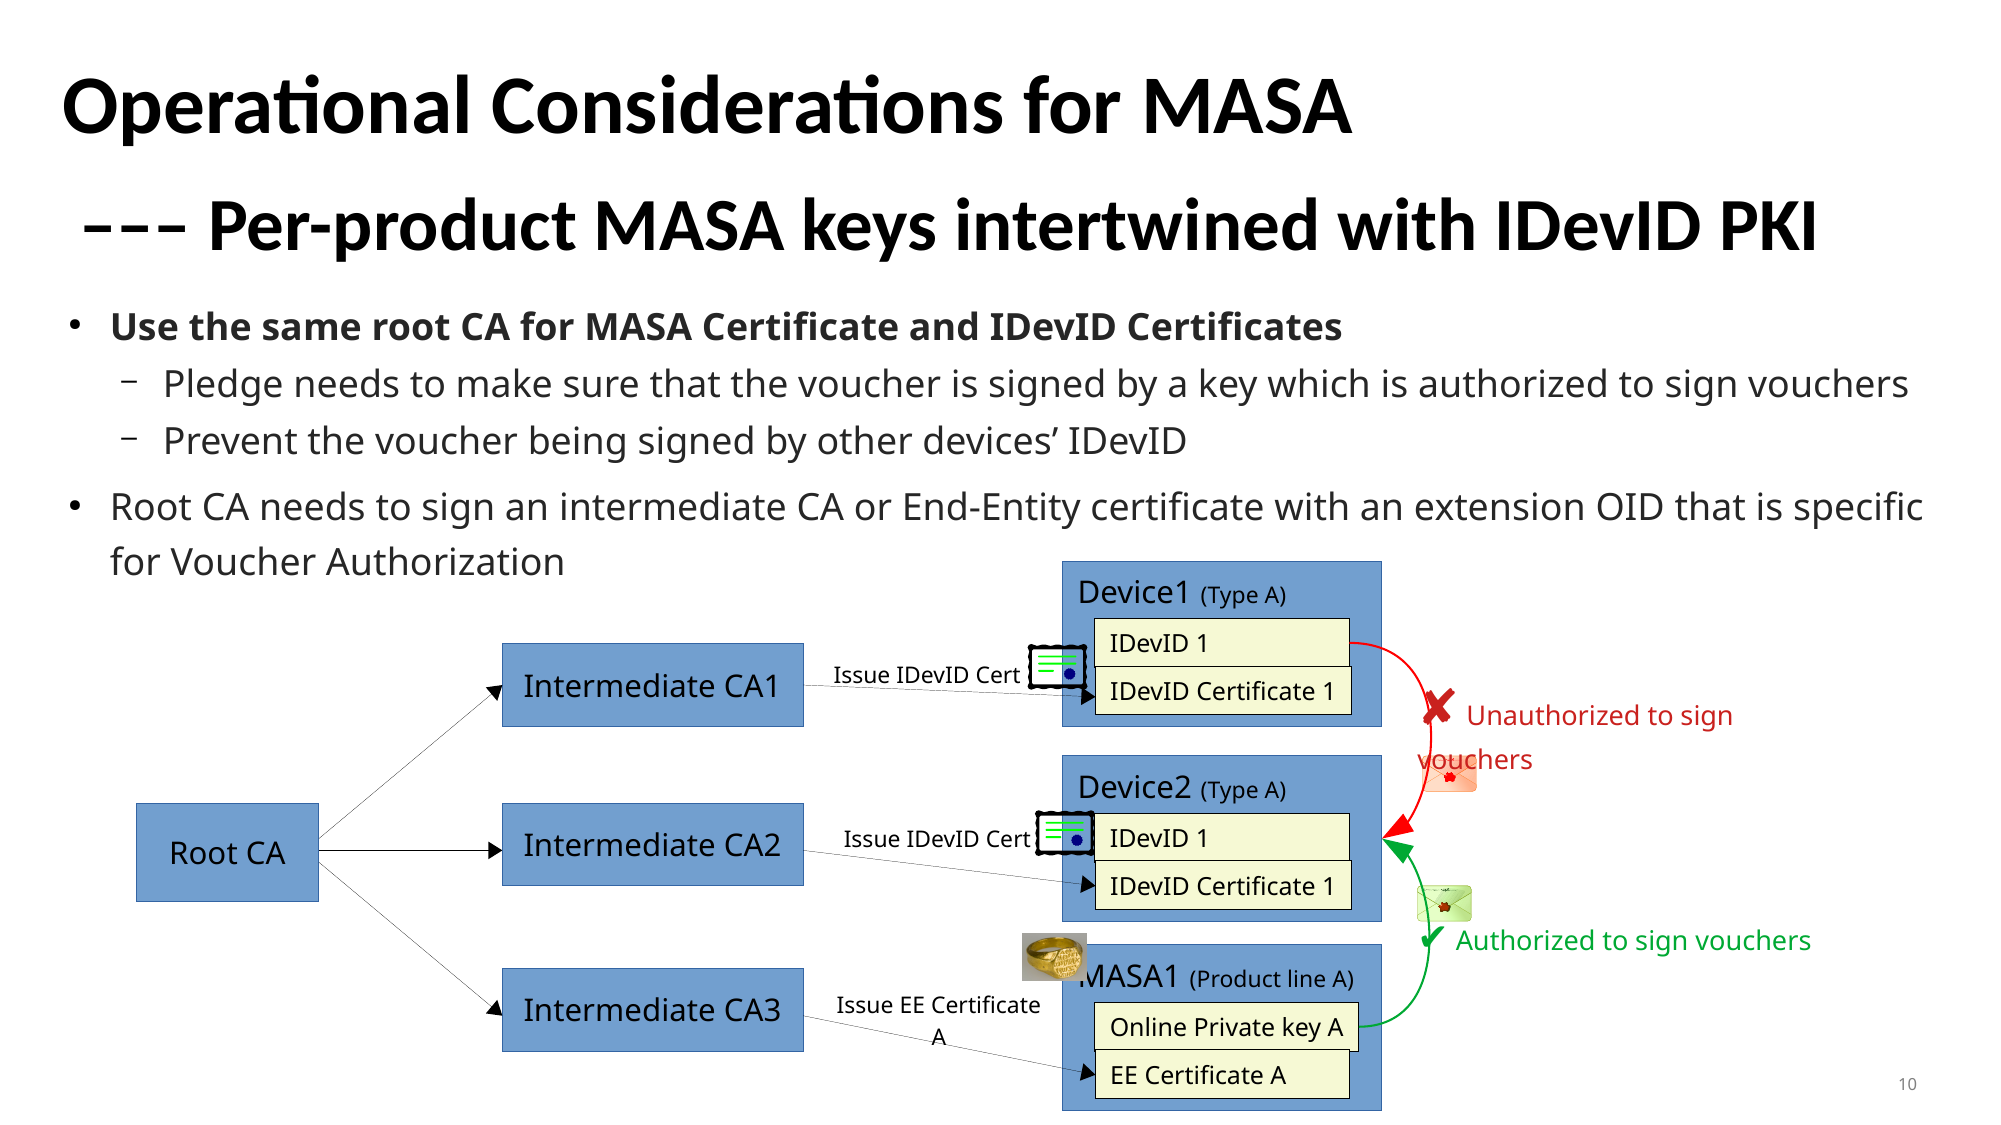

# Operational Considerations for MASA
 ––– Per-product MASA keys intertwined with IDevID PKI
Use the same root CA for MASA Certificate and IDevID Certificates
Pledge needs to make sure that the voucher is signed by a key which is authorized to sign vouchers
Prevent the voucher being signed by other devices’ IDevID
Root CA needs to sign an intermediate CA or End-Entity certificate with an extension OID that is specific for Voucher Authorization
Device1 (Type A)
IDevID 1
Intermediate CA1
Issue IDevID Cert
✘ Unauthorized to sign vouchers
IDevID Certificate 1
Device2 (Type A)
Root CA
Intermediate CA2
IDevID 1
Issue IDevID Cert
IDevID Certificate 1
✔ Authorized to sign vouchers
MASA1 (Product line A)
Intermediate CA3
Issue EE Certificate A
Online Private key A
EE Certificate A